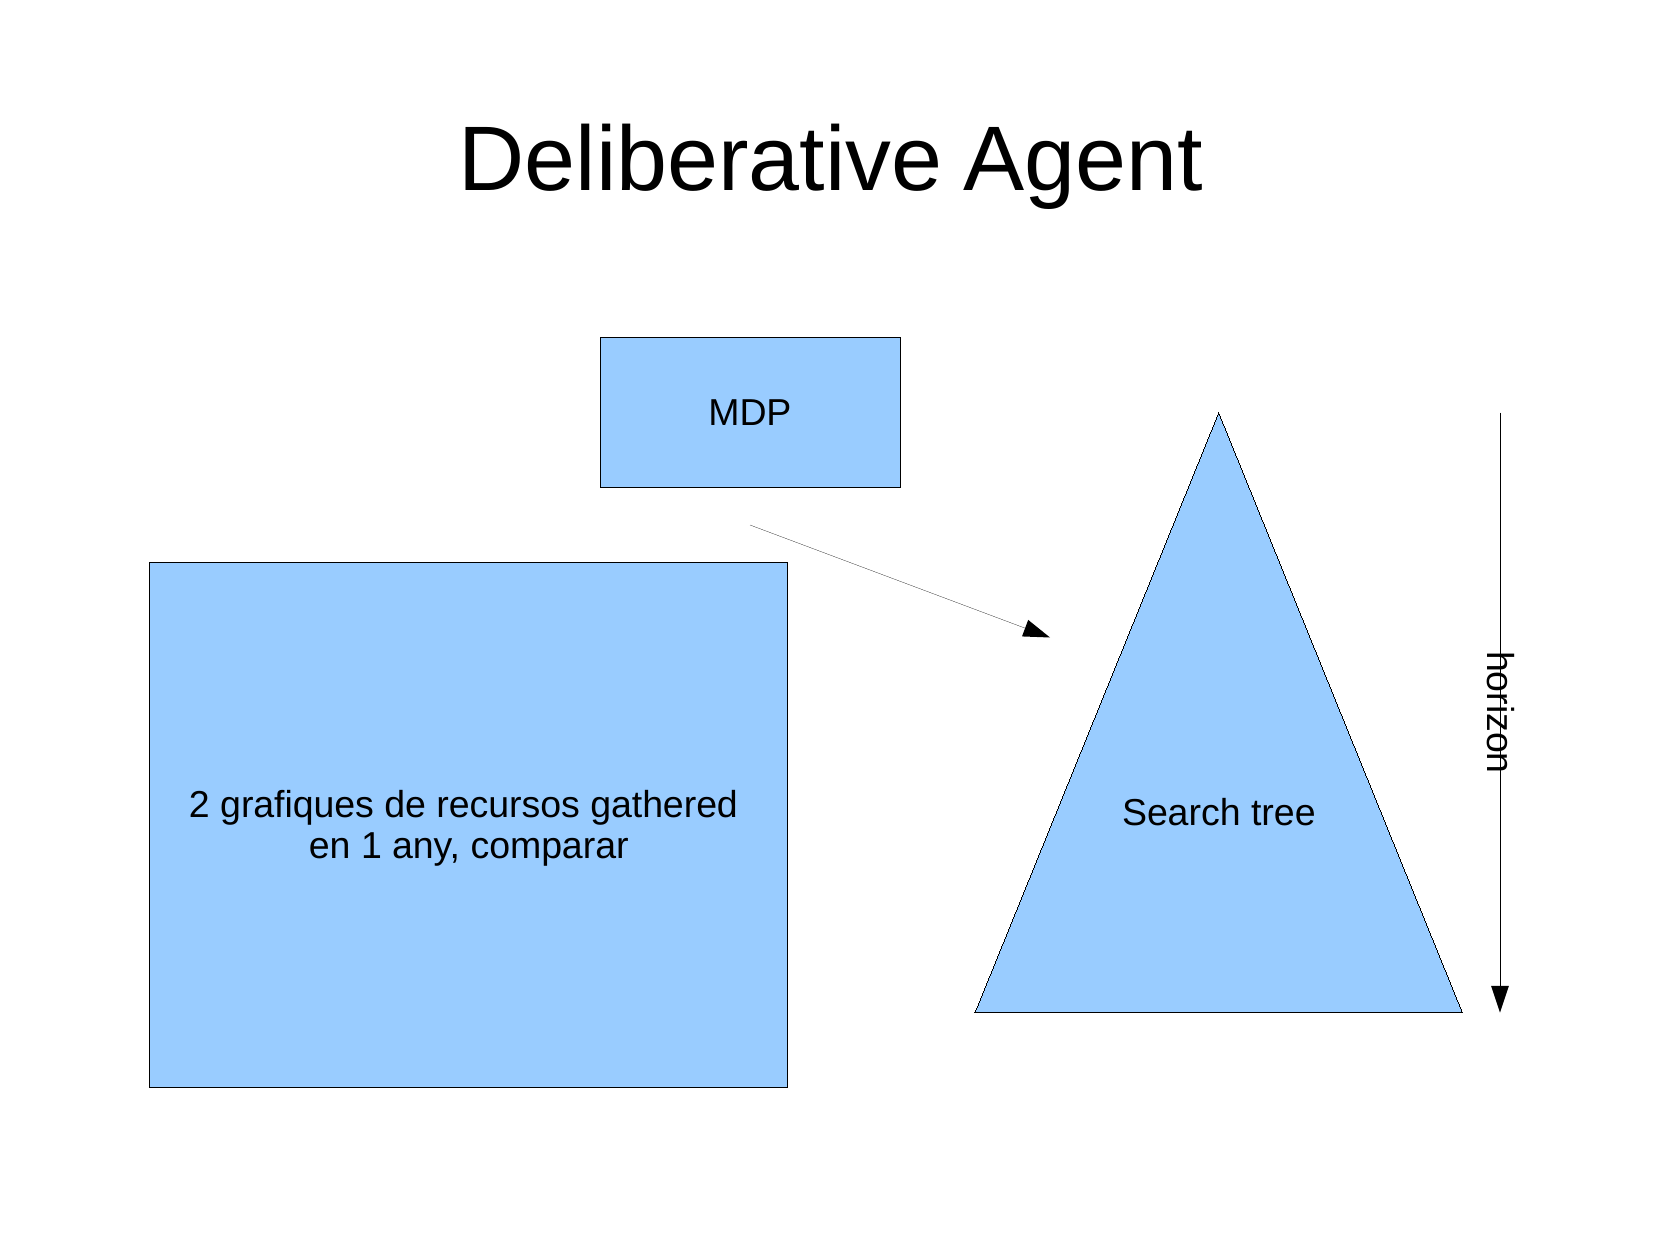

# Deliberative Agent
MDP
Search tree
horizon
2 grafiques de recursos gathered
en 1 any, comparar